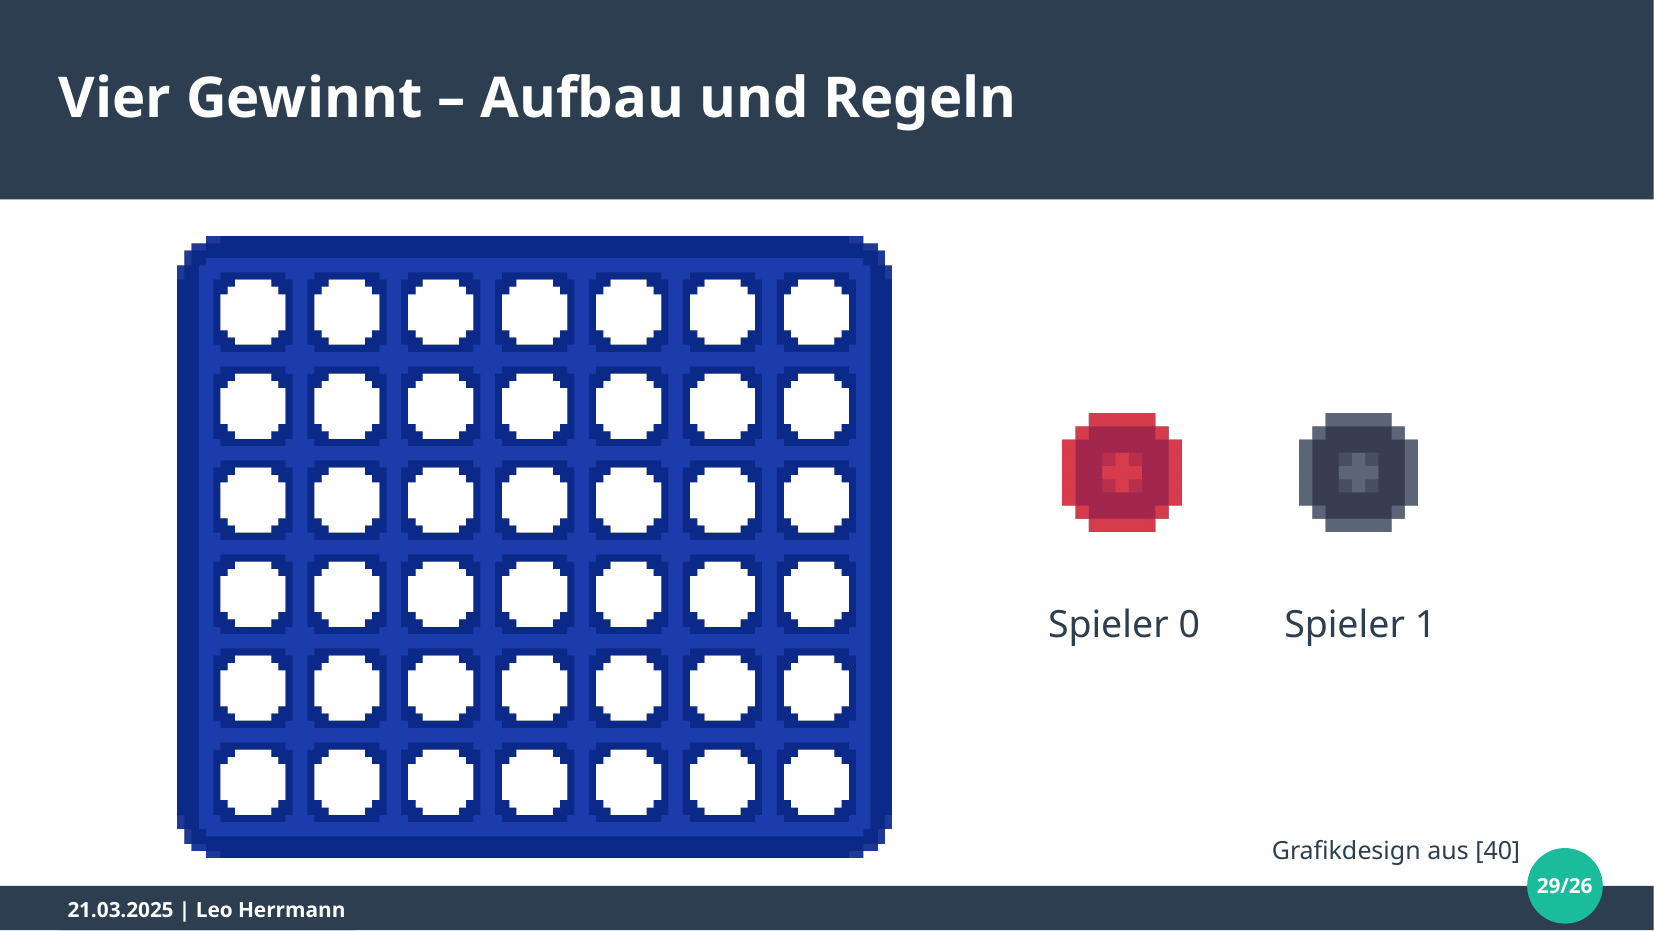

# Vier Gewinnt – Aufbau und Regeln
Spieler 0
Spieler 1
Grafikdesign aus [40]